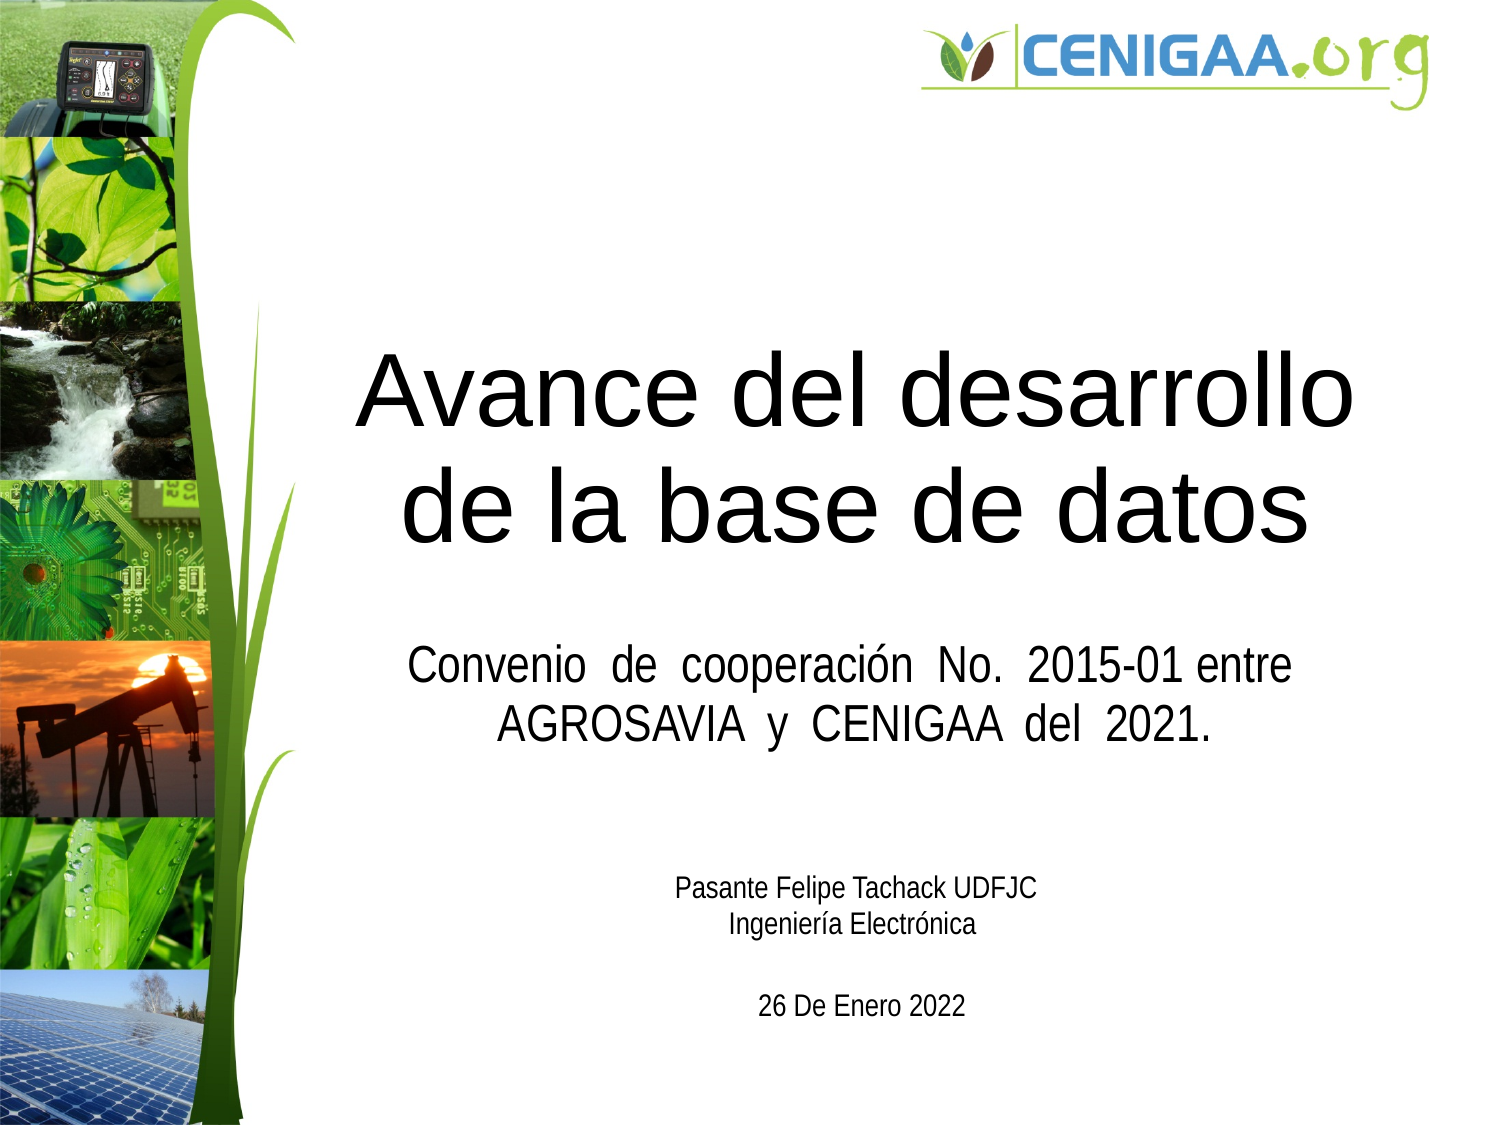

# Avance del desarrollo de la base de datos
Convenio de cooperación No. 2015-01 entre AGROSAVIA y CENIGAA del 2021.
Pasante Felipe Tachack UDFJC Ingeniería Electrónica
26 De Enero 2022